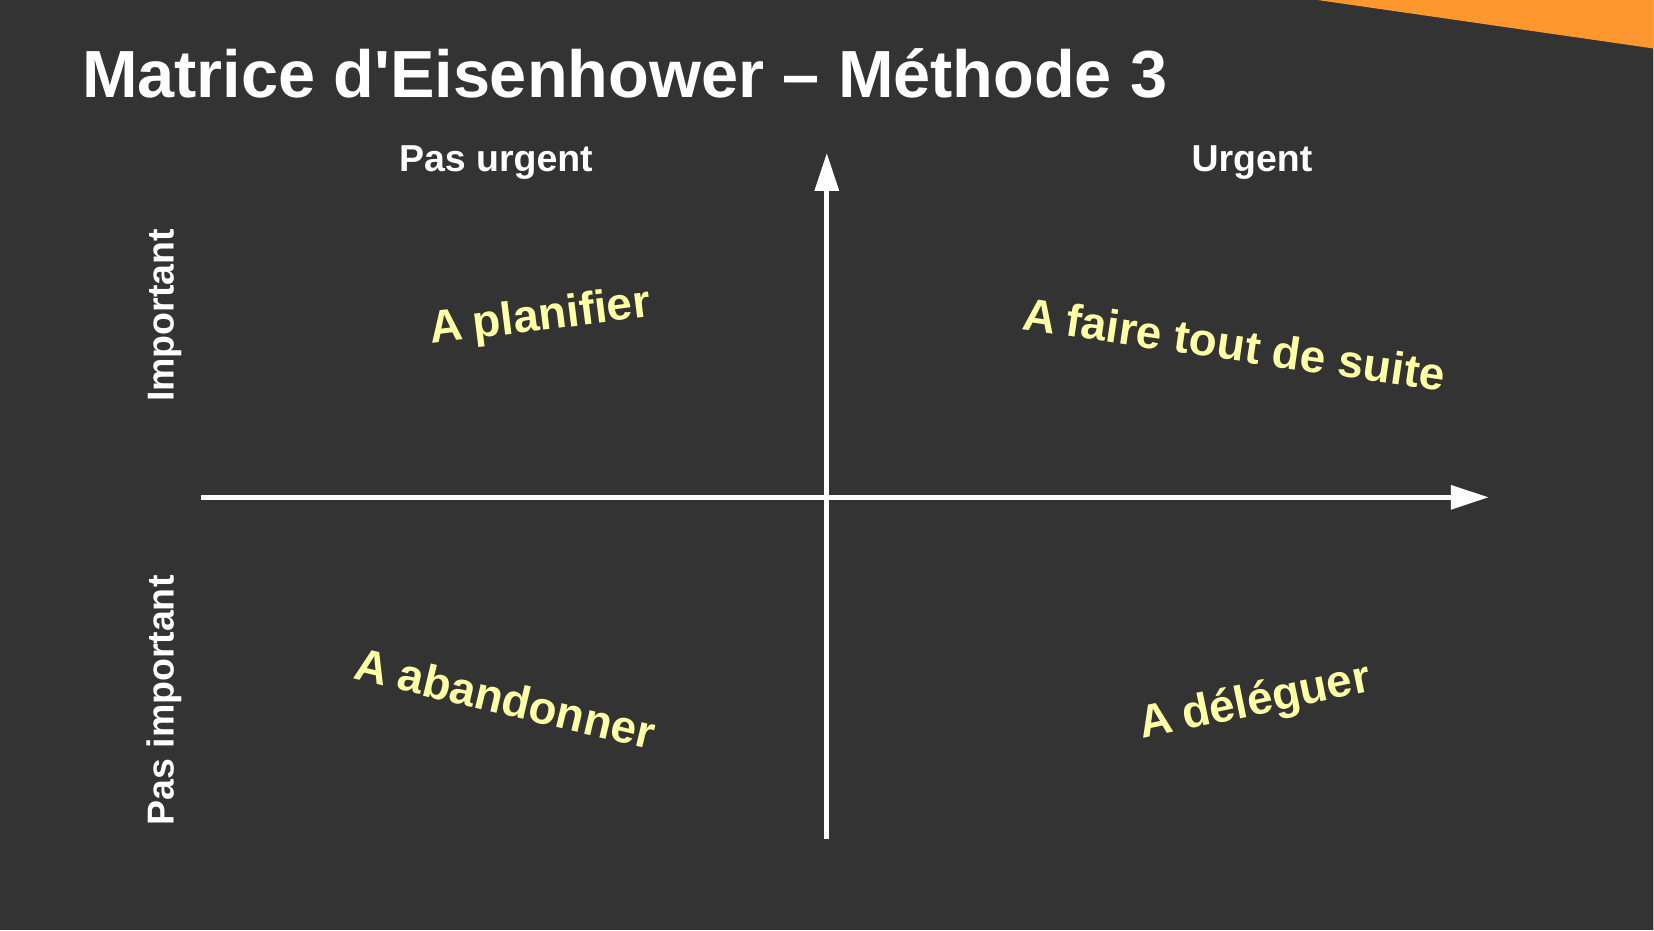

# Matrice d'Eisenhower – Méthode 3
Pas urgent
Urgent
A planifier
Important
A faire tout de suite
A abandonner
A déléguer
Pas important